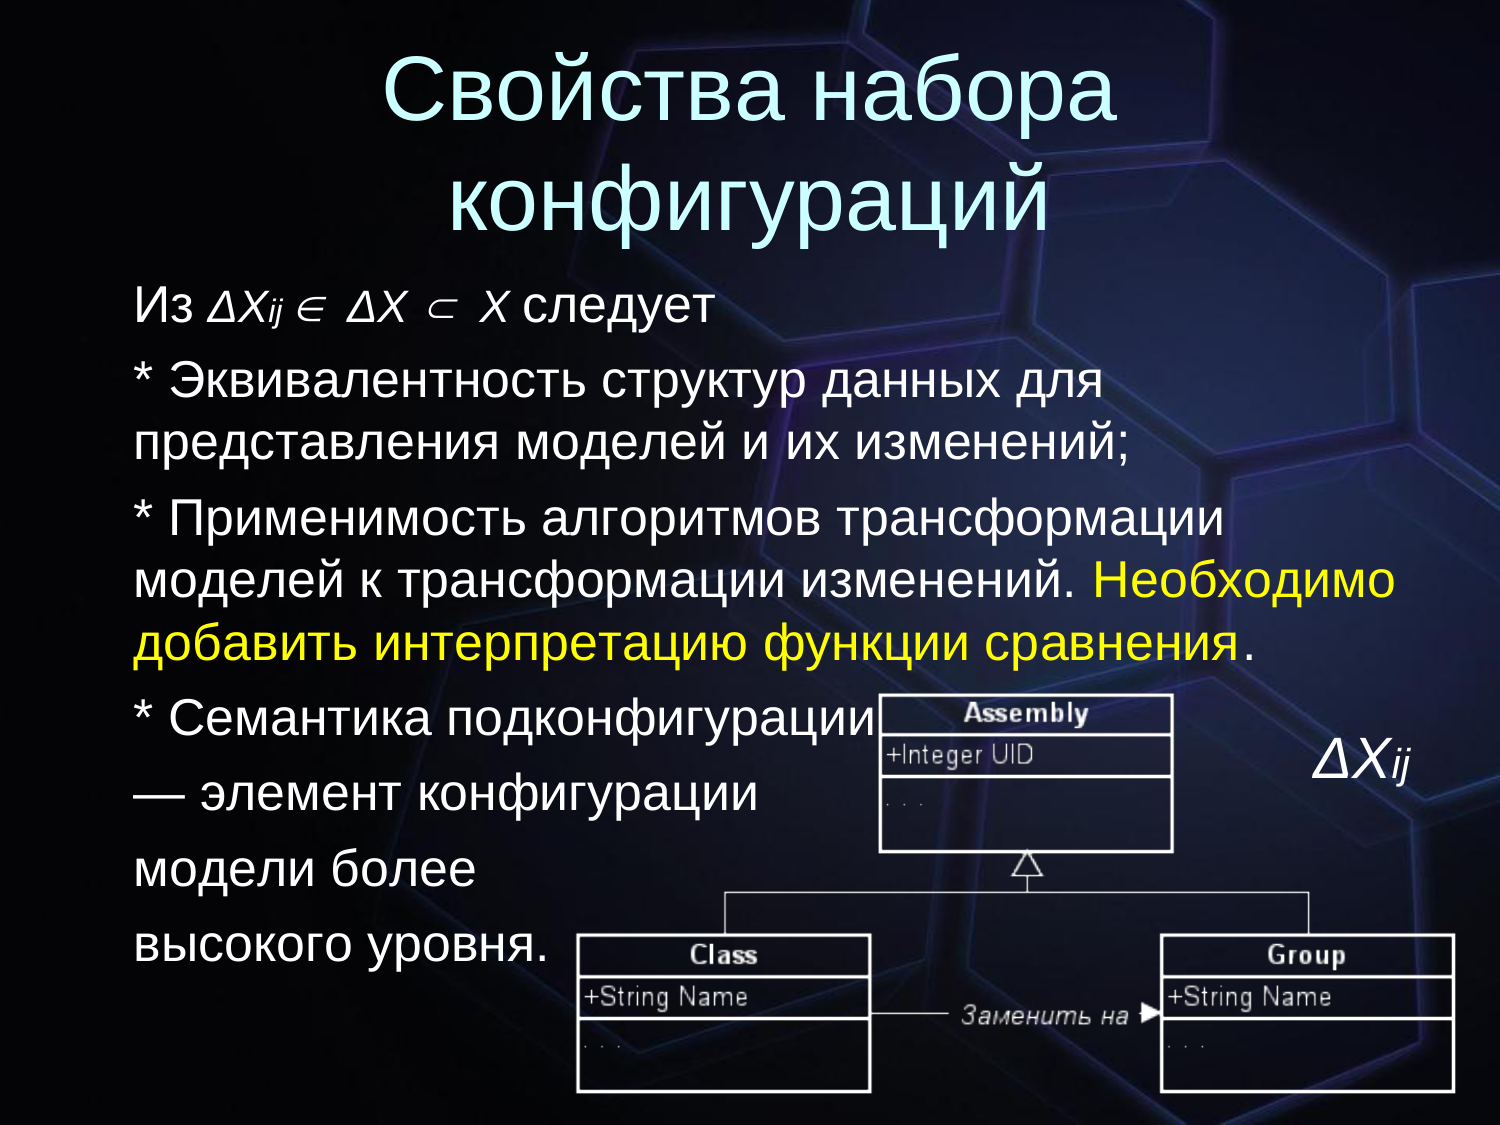

# Свойства набора конфигураций
Из ΔXij ΔX ⊂ X следует
* Эквивалентность структур данных для представления моделей и их изменений;
* Применимость алгоритмов трансформации моделей к трансформации изменений. Необходимо добавить интерпретацию функции сравнения.
* Семантика подконфигурации
— элемент конфигурации
модели более
высокого уровня.
ΔXij